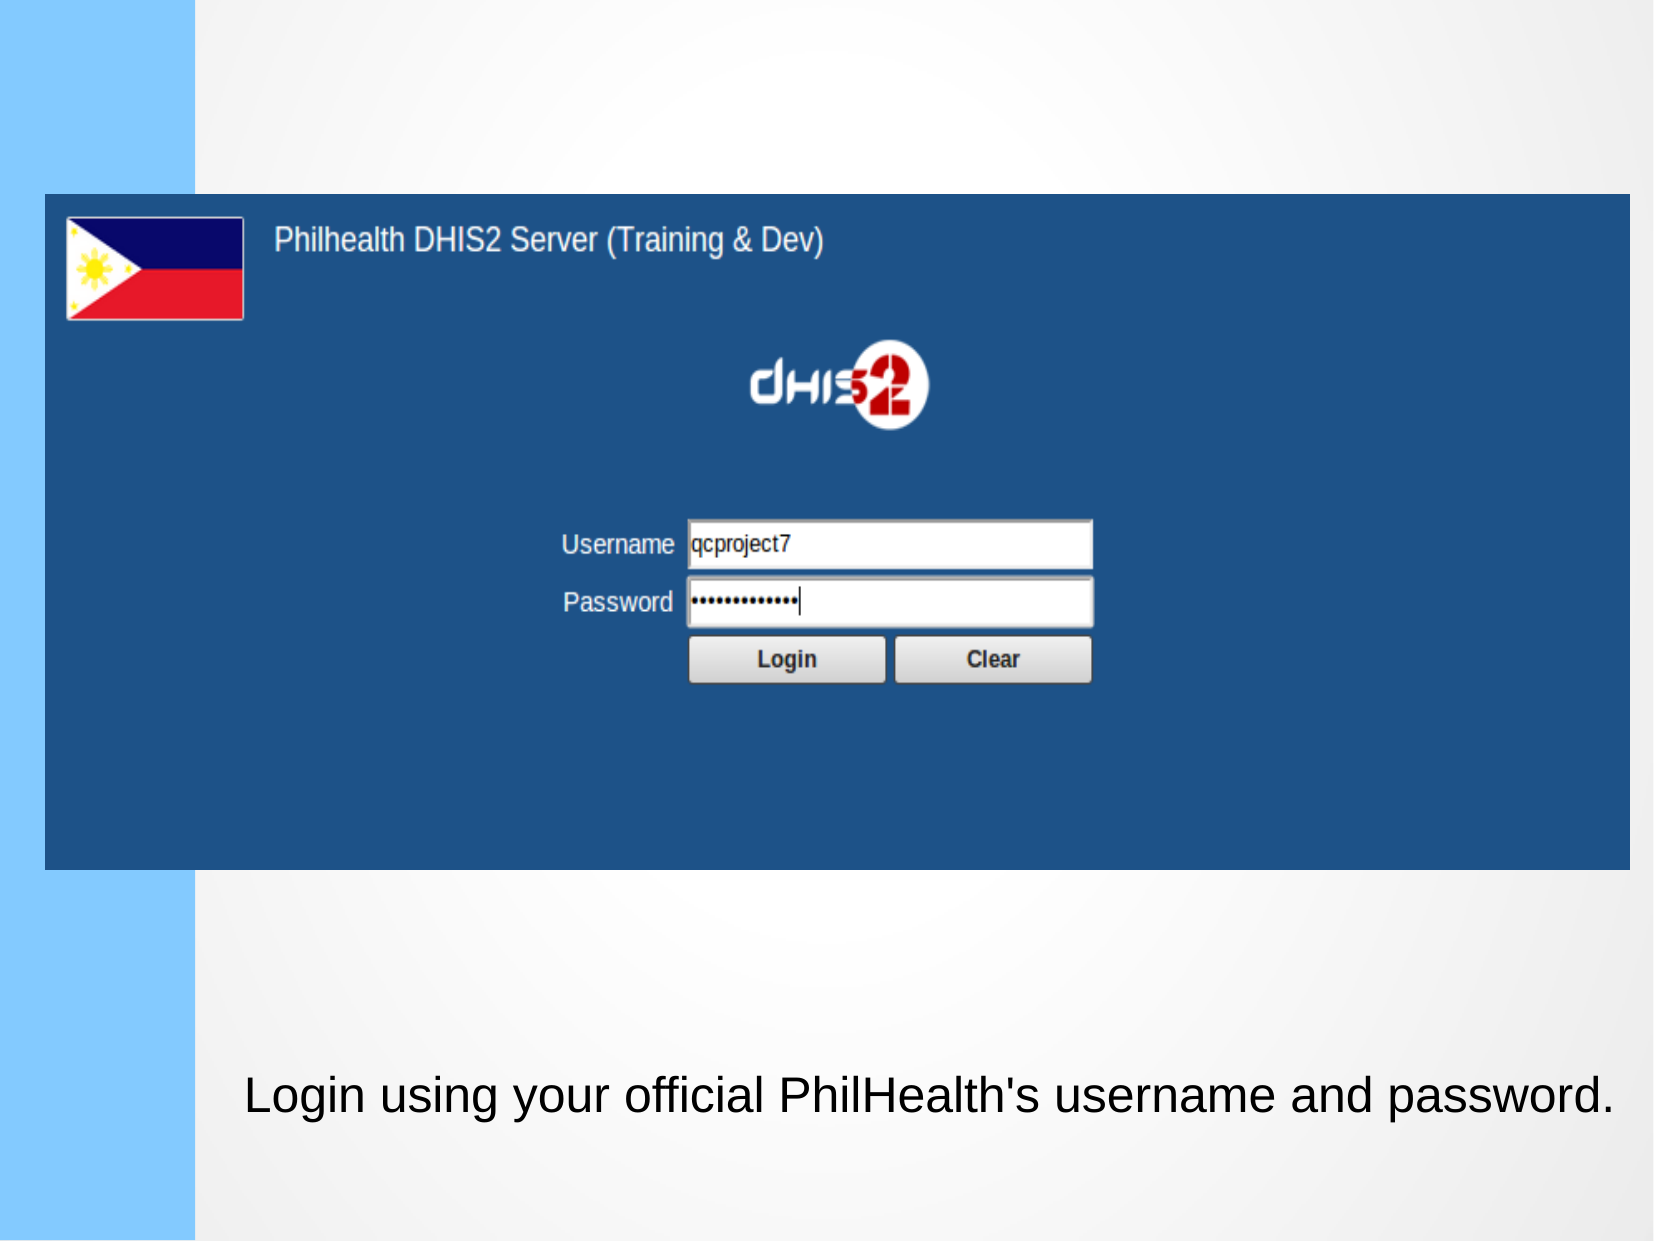

# Login using your official PhilHealth's username and password.